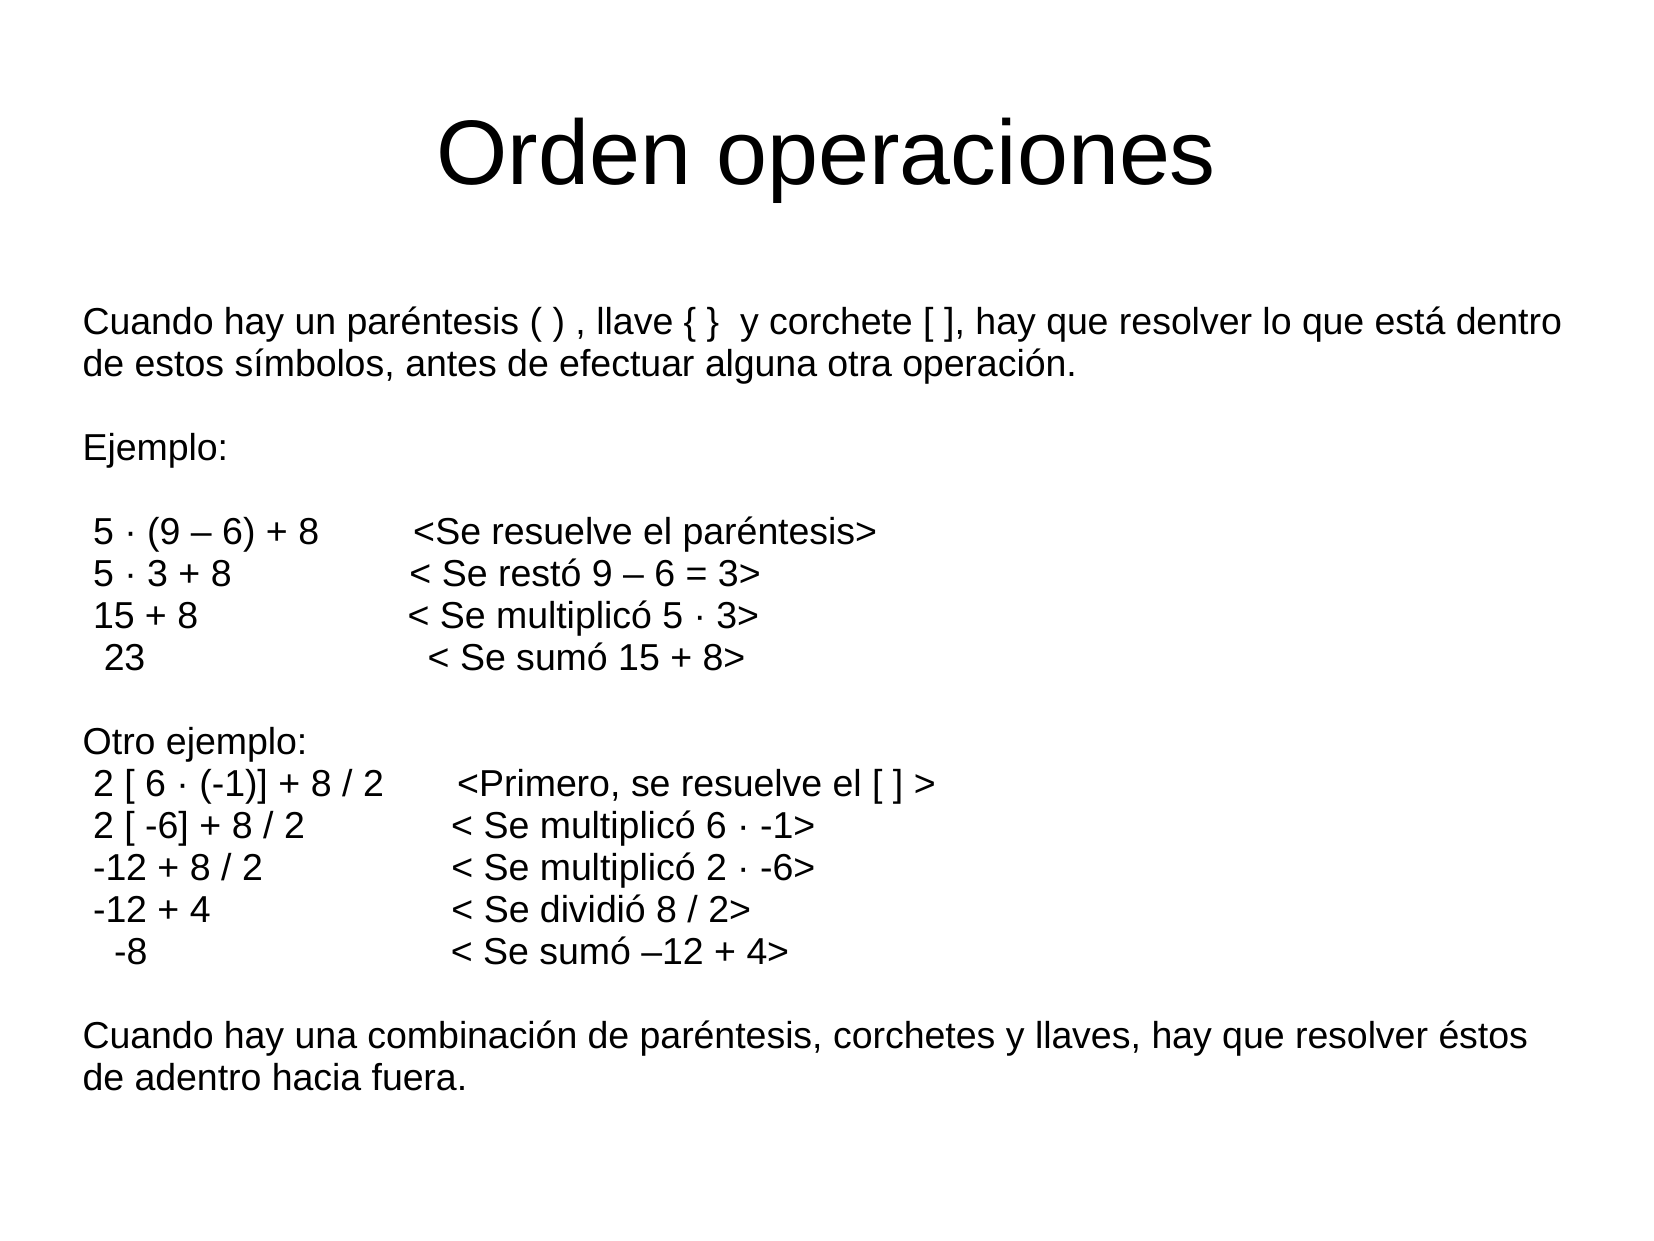

# Orden operaciones
Cuando hay un paréntesis ( ) , llave { } y corchete [ ], hay que resolver lo que está dentro de estos símbolos, antes de efectuar alguna otra operación.
Ejemplo:
 5 · (9 – 6) + 8 <Se resuelve el paréntesis>
 5 · 3 + 8 < Se restó 9 – 6 = 3>
 15 + 8 < Se multiplicó 5 · 3>
 23 < Se sumó 15 + 8>
Otro ejemplo:
 2 [ 6 · (-1)] + 8 / 2 <Primero, se resuelve el [ ] >
 2 [ -6] + 8 / 2 < Se multiplicó 6 · -1>
 -12 + 8 / 2 < Se multiplicó 2 · -6>
 -12 + 4 < Se dividió 8 / 2>
 -8 < Se sumó –12 + 4>
Cuando hay una combinación de paréntesis, corchetes y llaves, hay que resolver éstos de adentro hacia fuera.